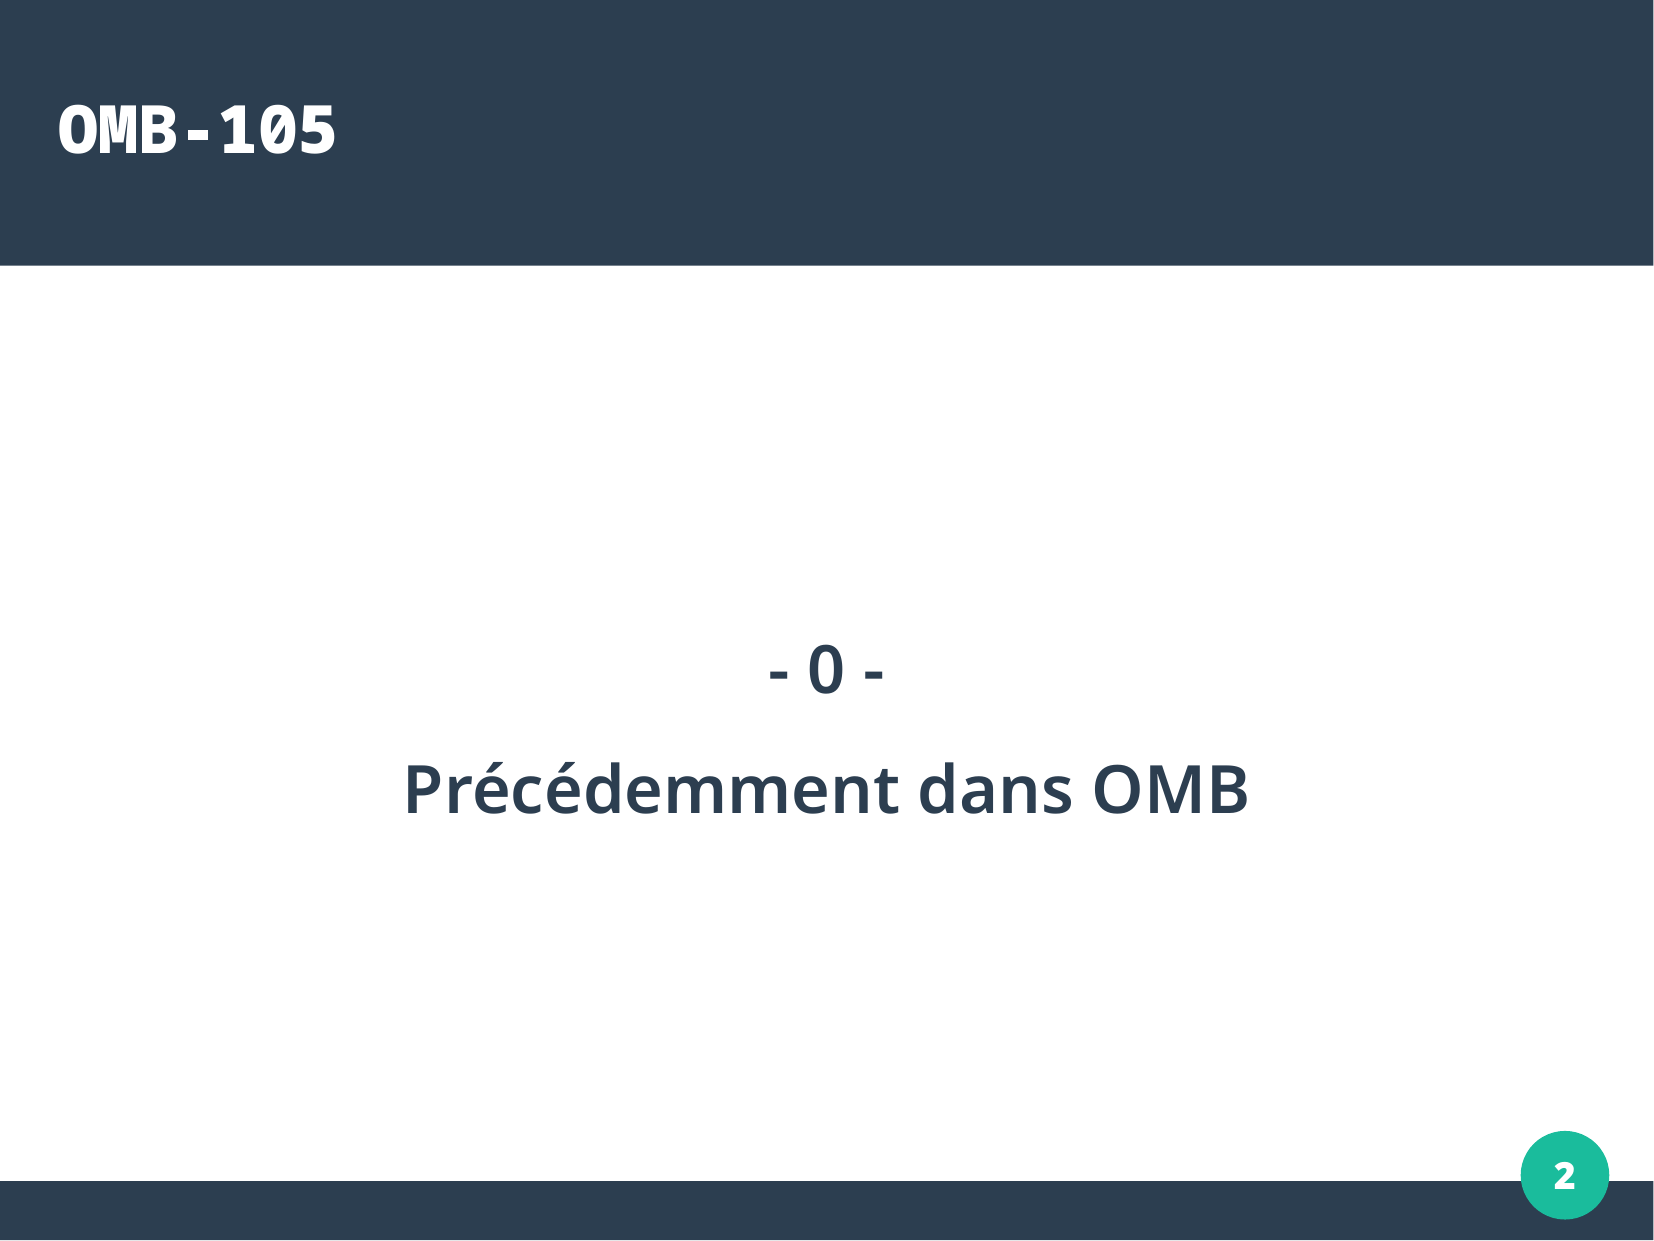

# OMB-105
- 0 -
Précédemment dans OMB
2